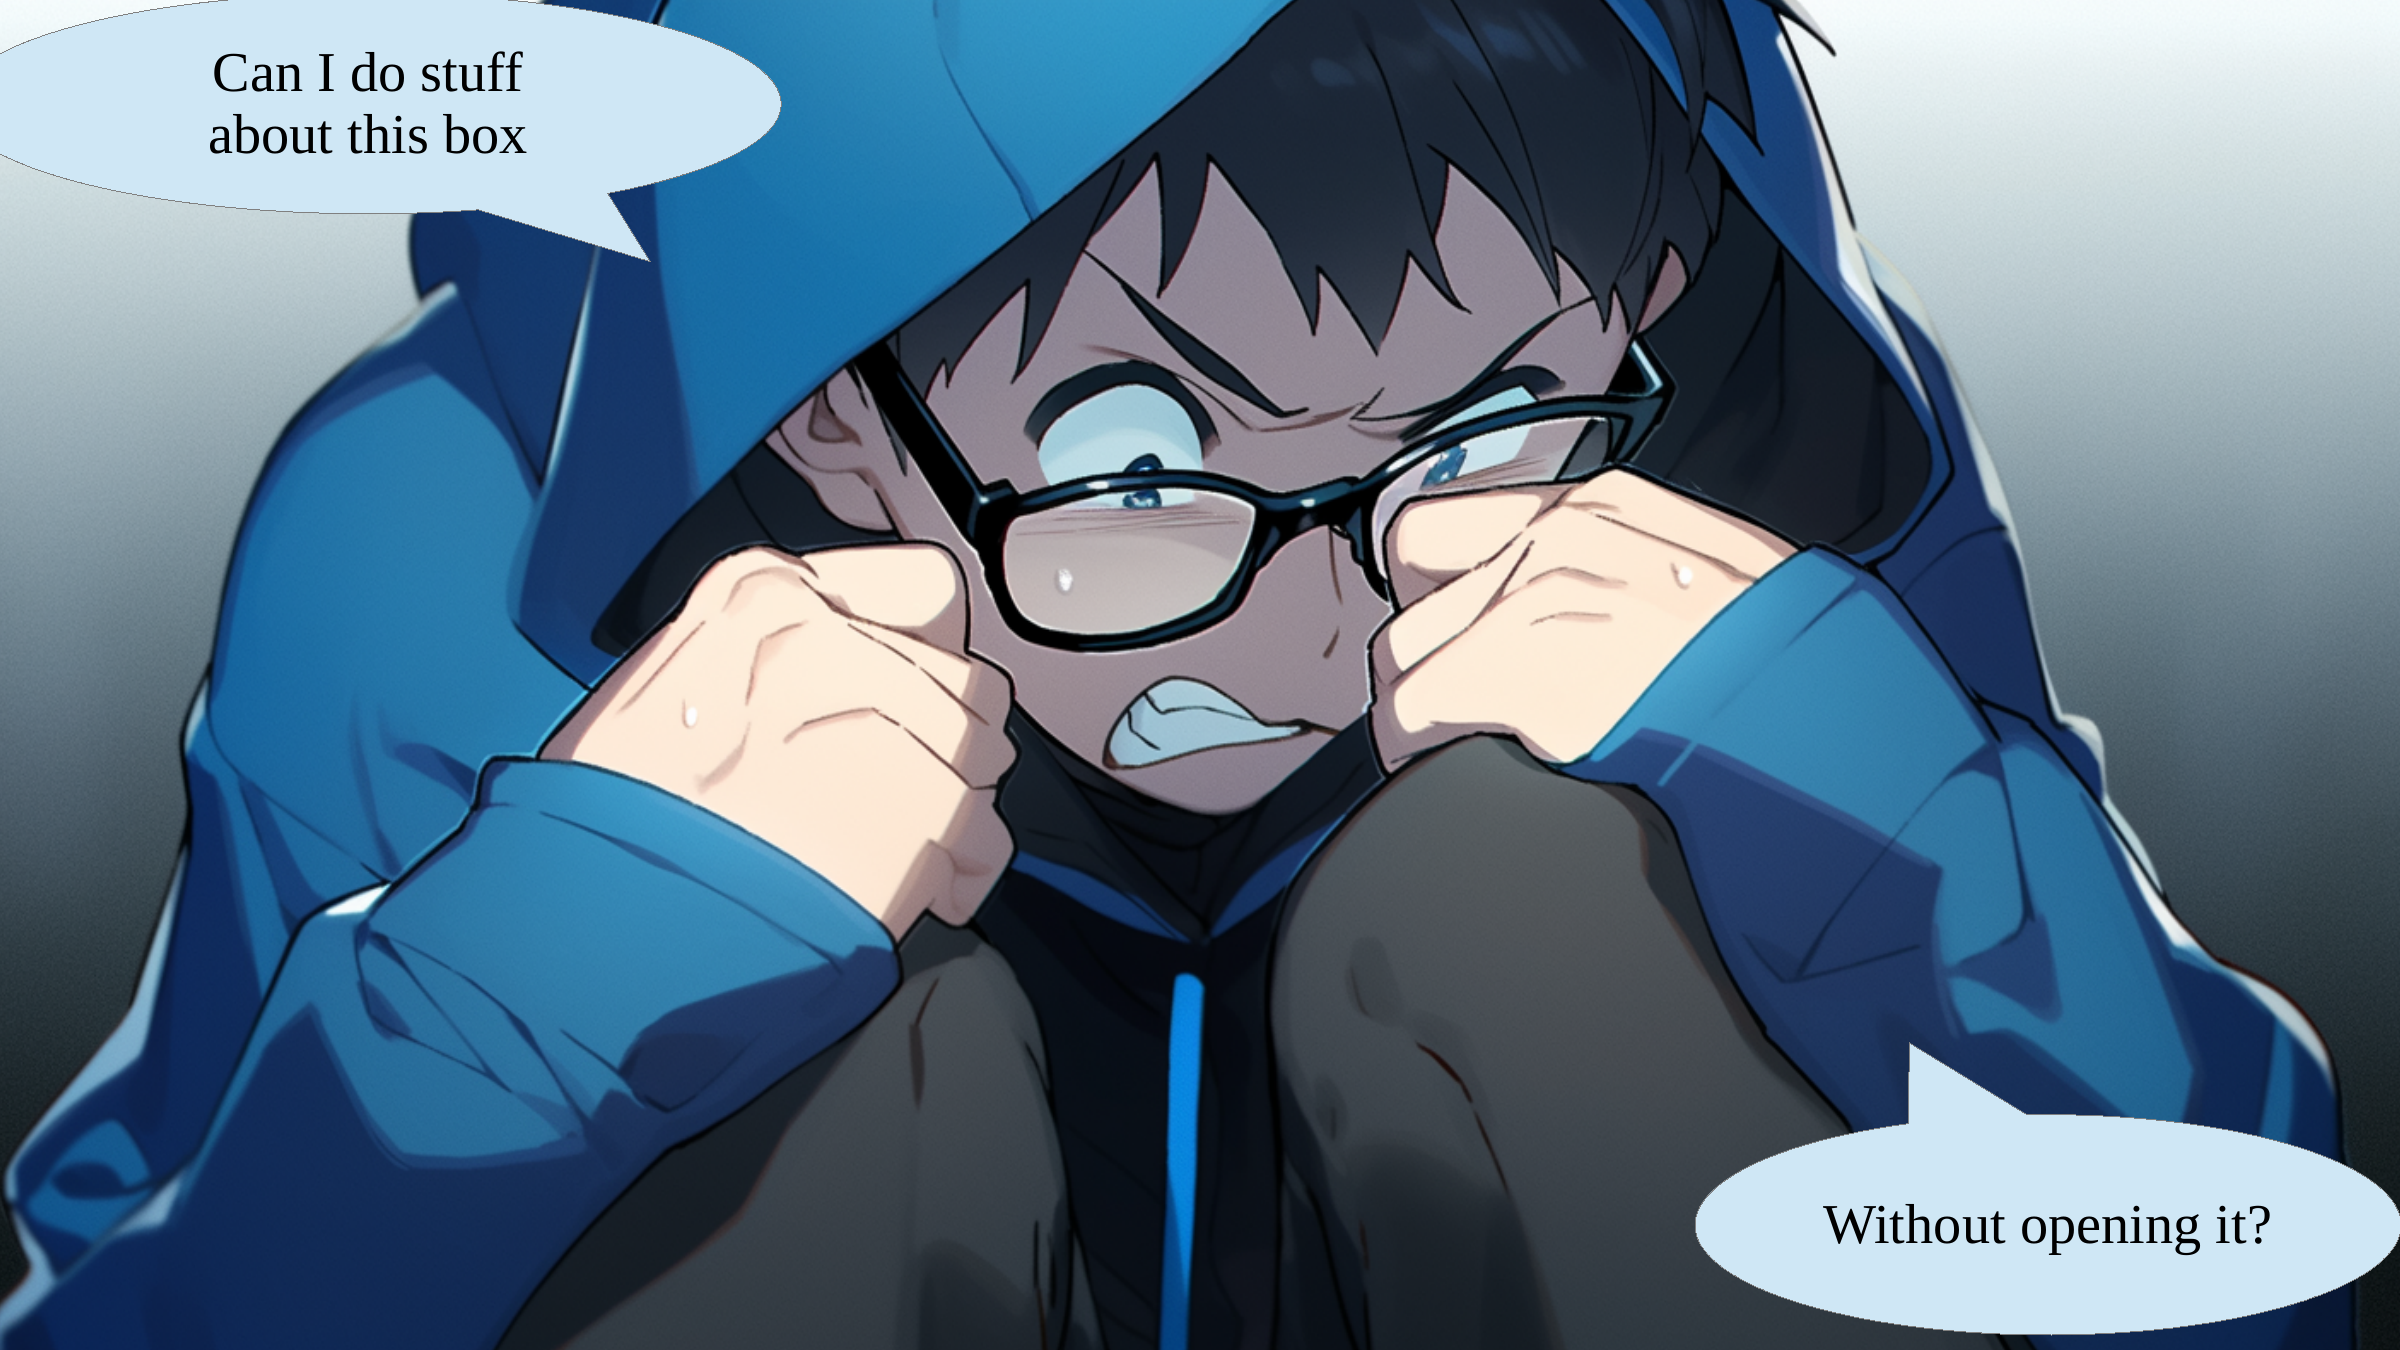

Can I do stuff
about this box
Without opening it?